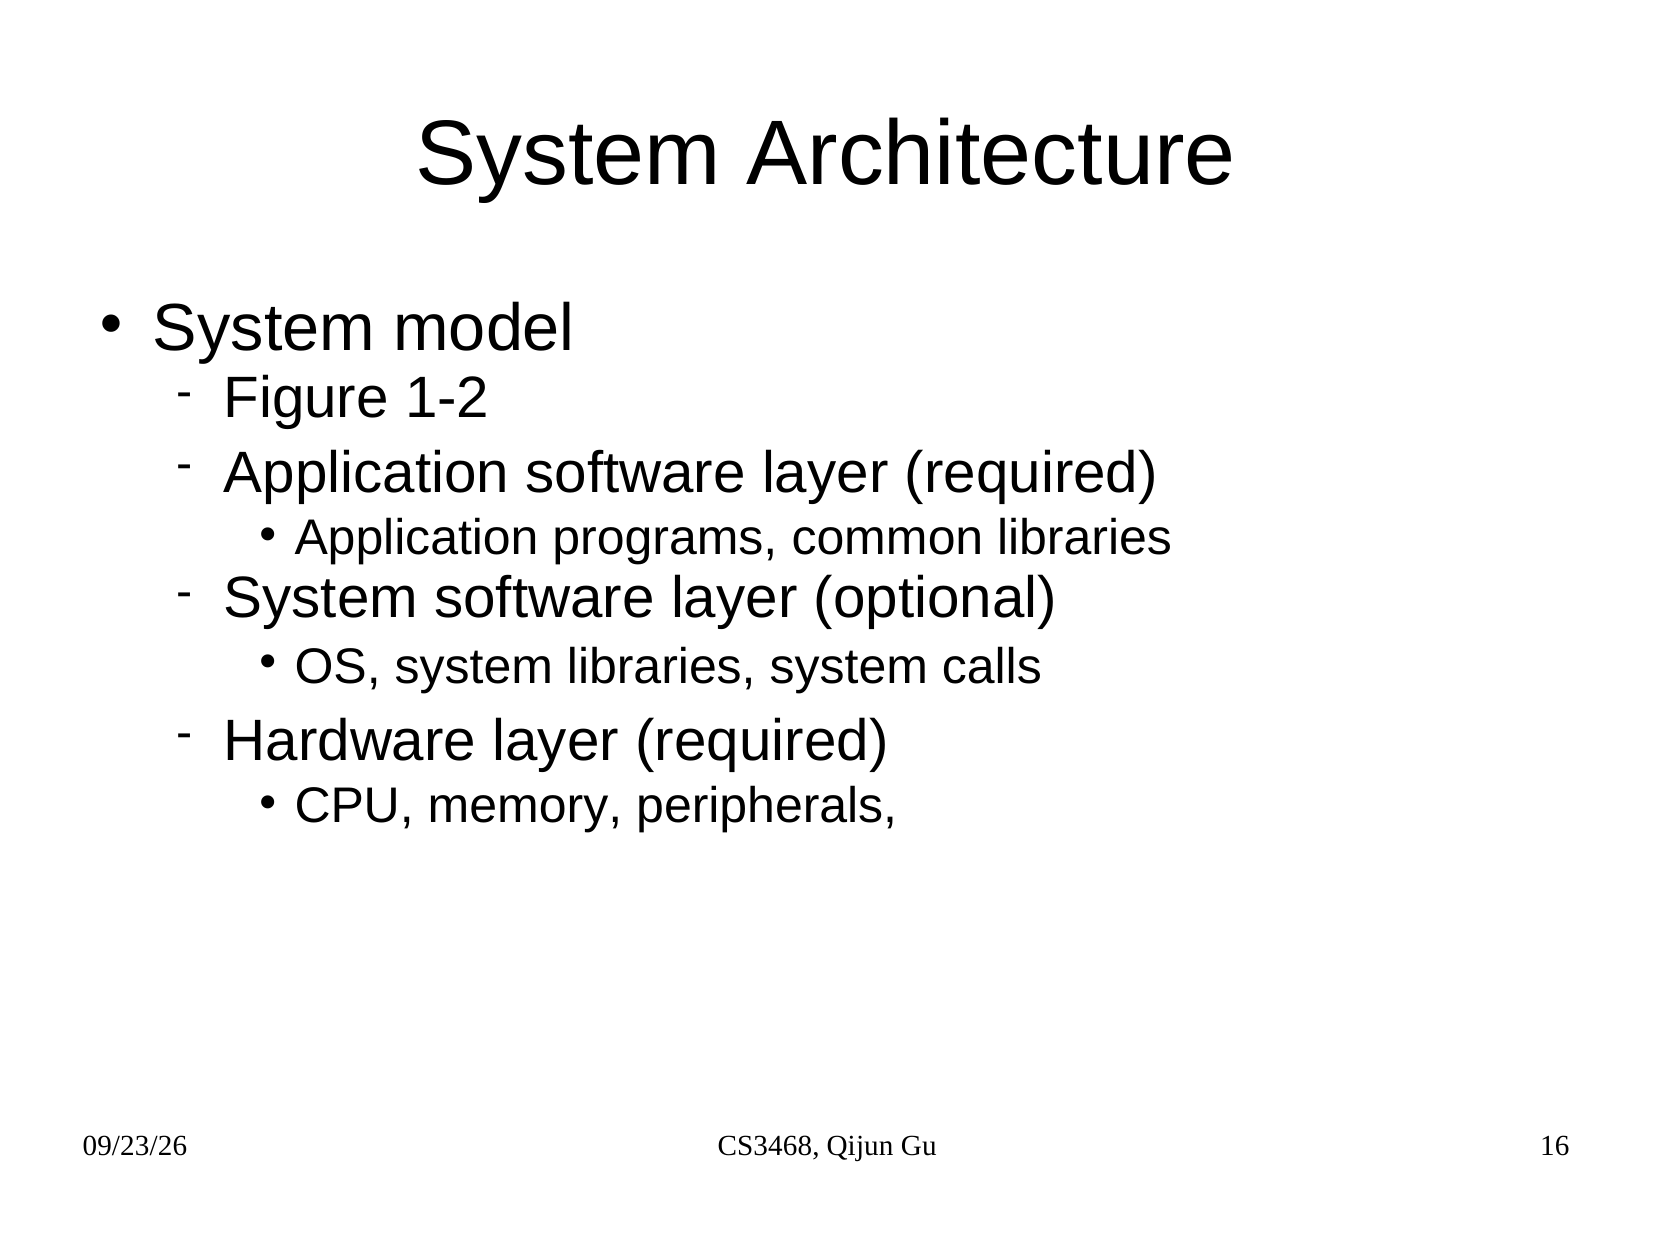

# System Architecture
System model
Figure 1-2
Application software layer (required)‏
Application programs, common libraries
System software layer (optional)
OS, system libraries, system calls‏
Hardware layer (required)‏
CPU, memory, peripherals,
CS3468, Qijun Gu
16